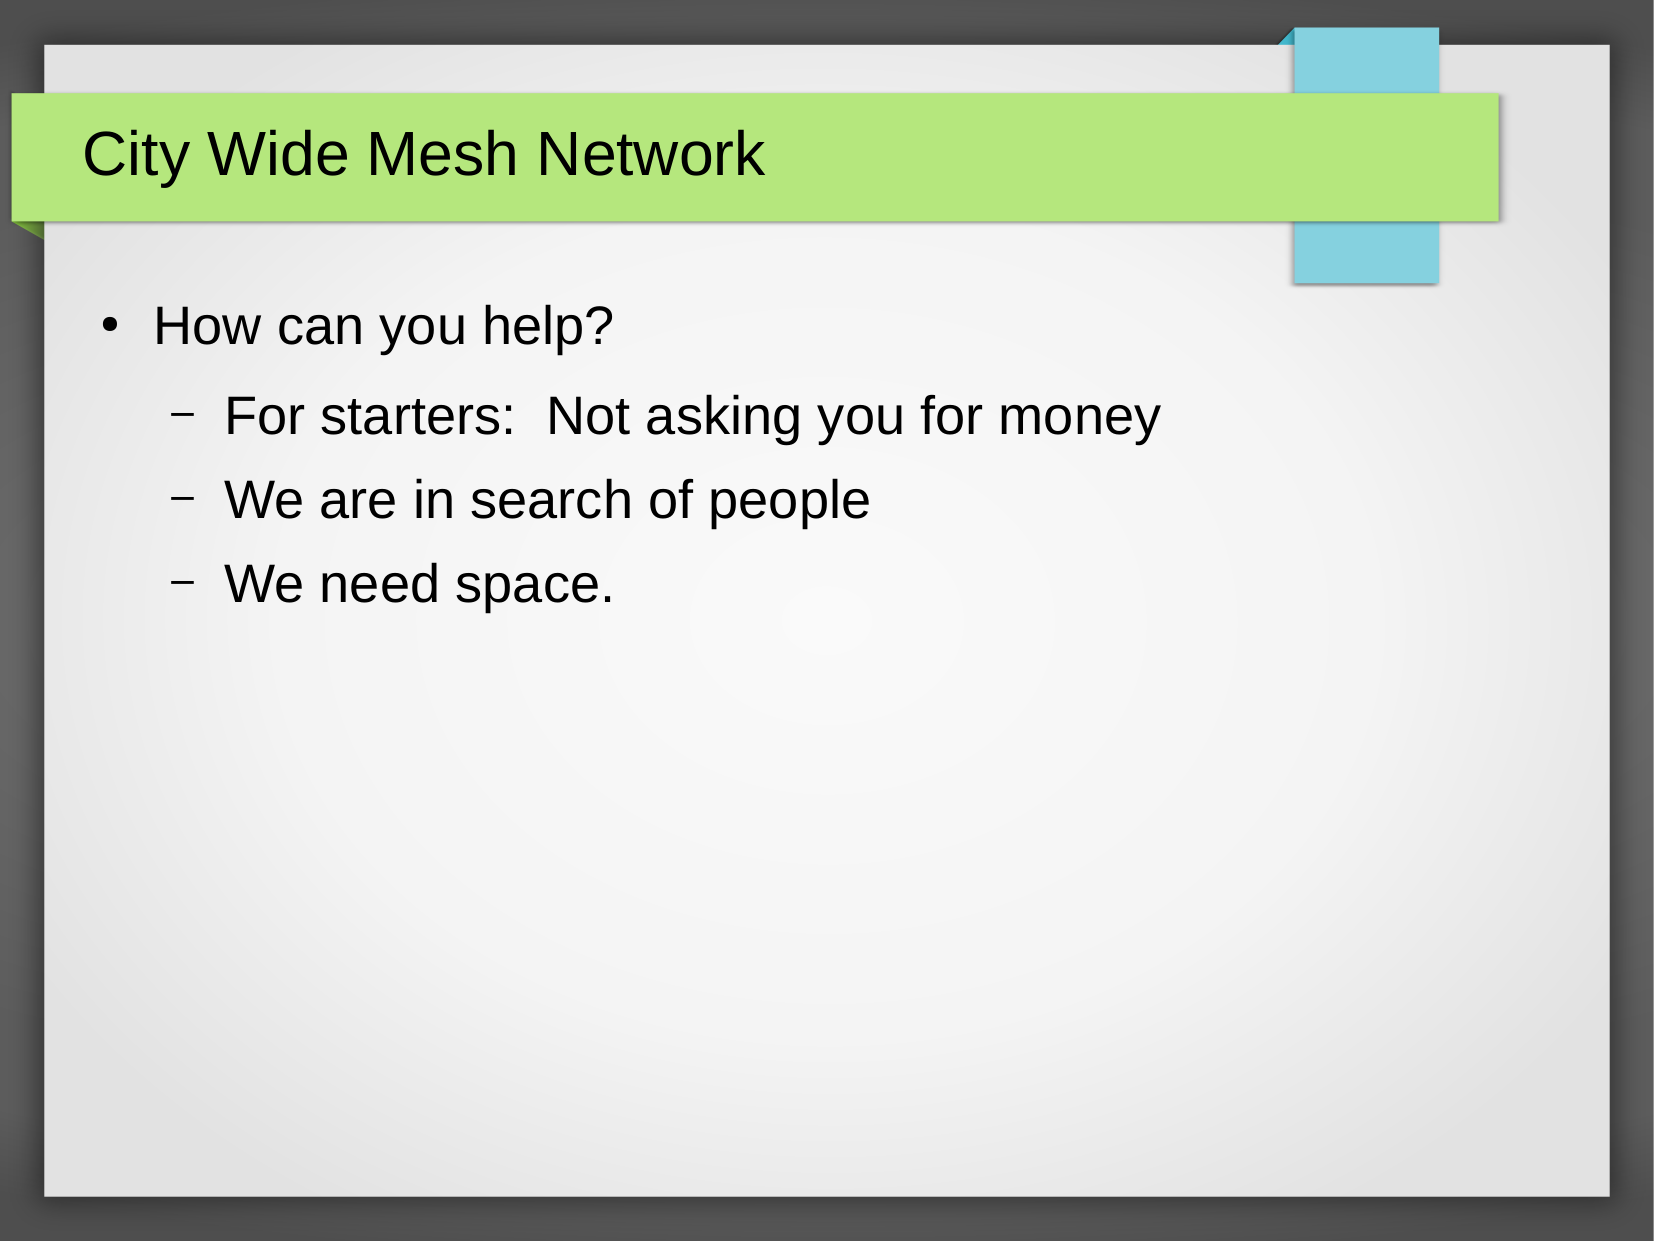

# City Wide Mesh Network
How can you help?
For starters: Not asking you for money
We are in search of people
We need space.